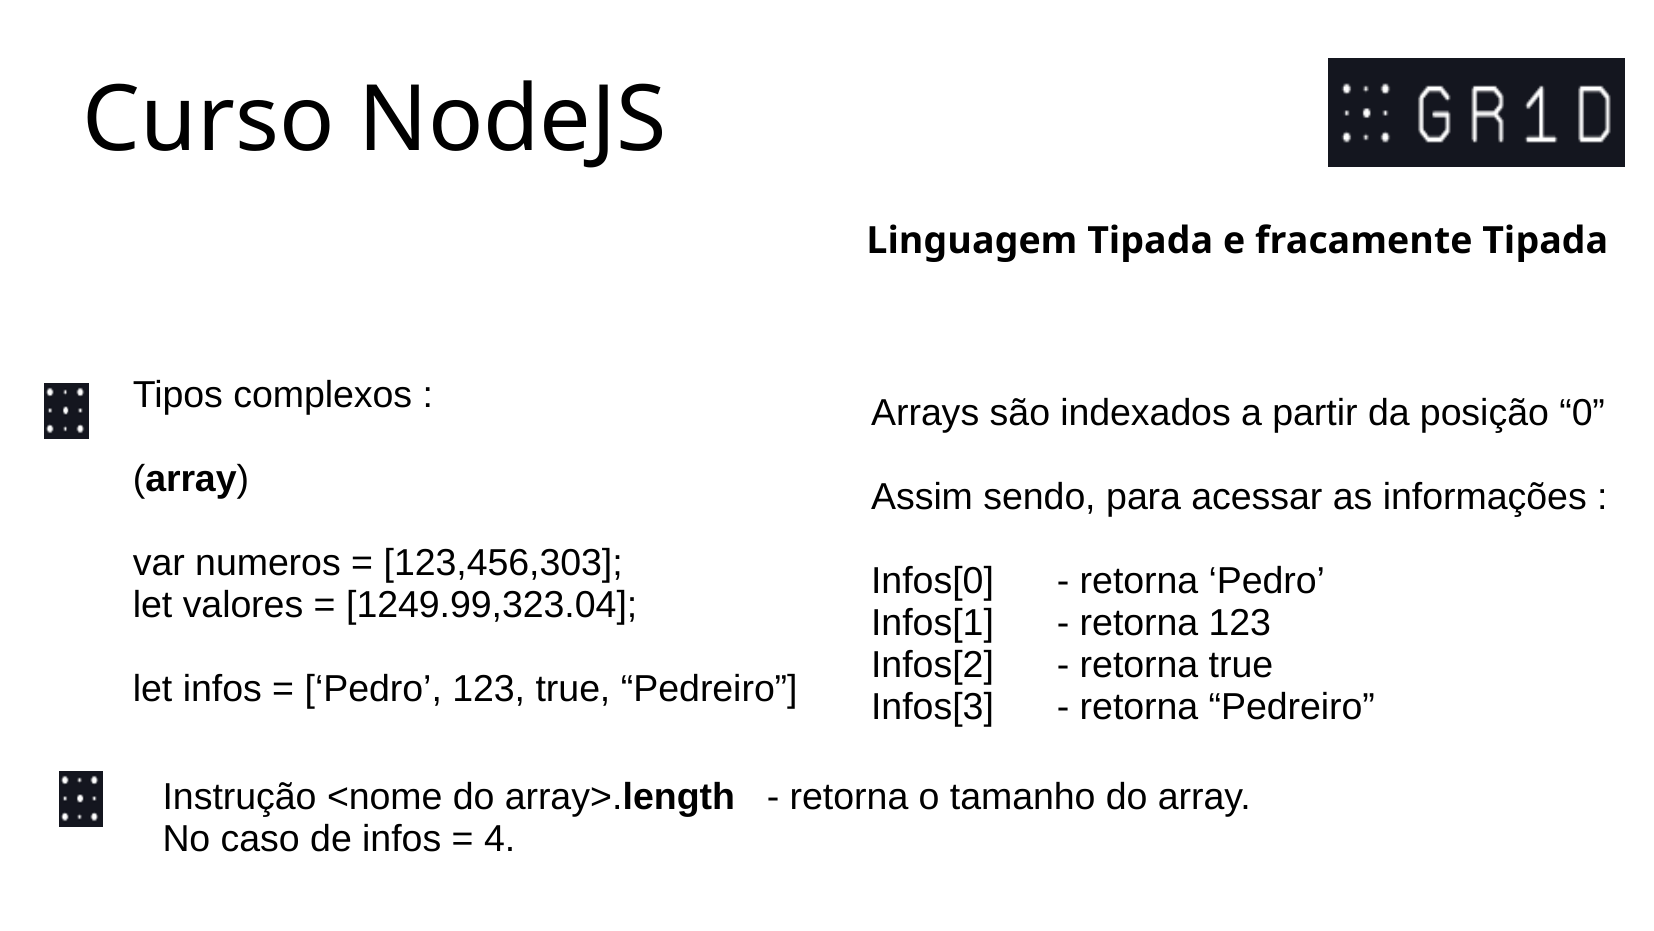

# Curso NodeJS
Linguagem Tipada e fracamente Tipada
Tipos complexos :
(array)
var numeros = [123,456,303];
let valores = [1249.99,323.04];
let infos = [‘Pedro’, 123, true, “Pedreiro”]
Arrays são indexados a partir da posição “0”
Assim sendo, para acessar as informações :
Infos[0] - retorna ‘Pedro’
Infos[1] - retorna 123
Infos[2] - retorna true
Infos[3] - retorna “Pedreiro”
Instrução <nome do array>.length - retorna o tamanho do array.
No caso de infos = 4.